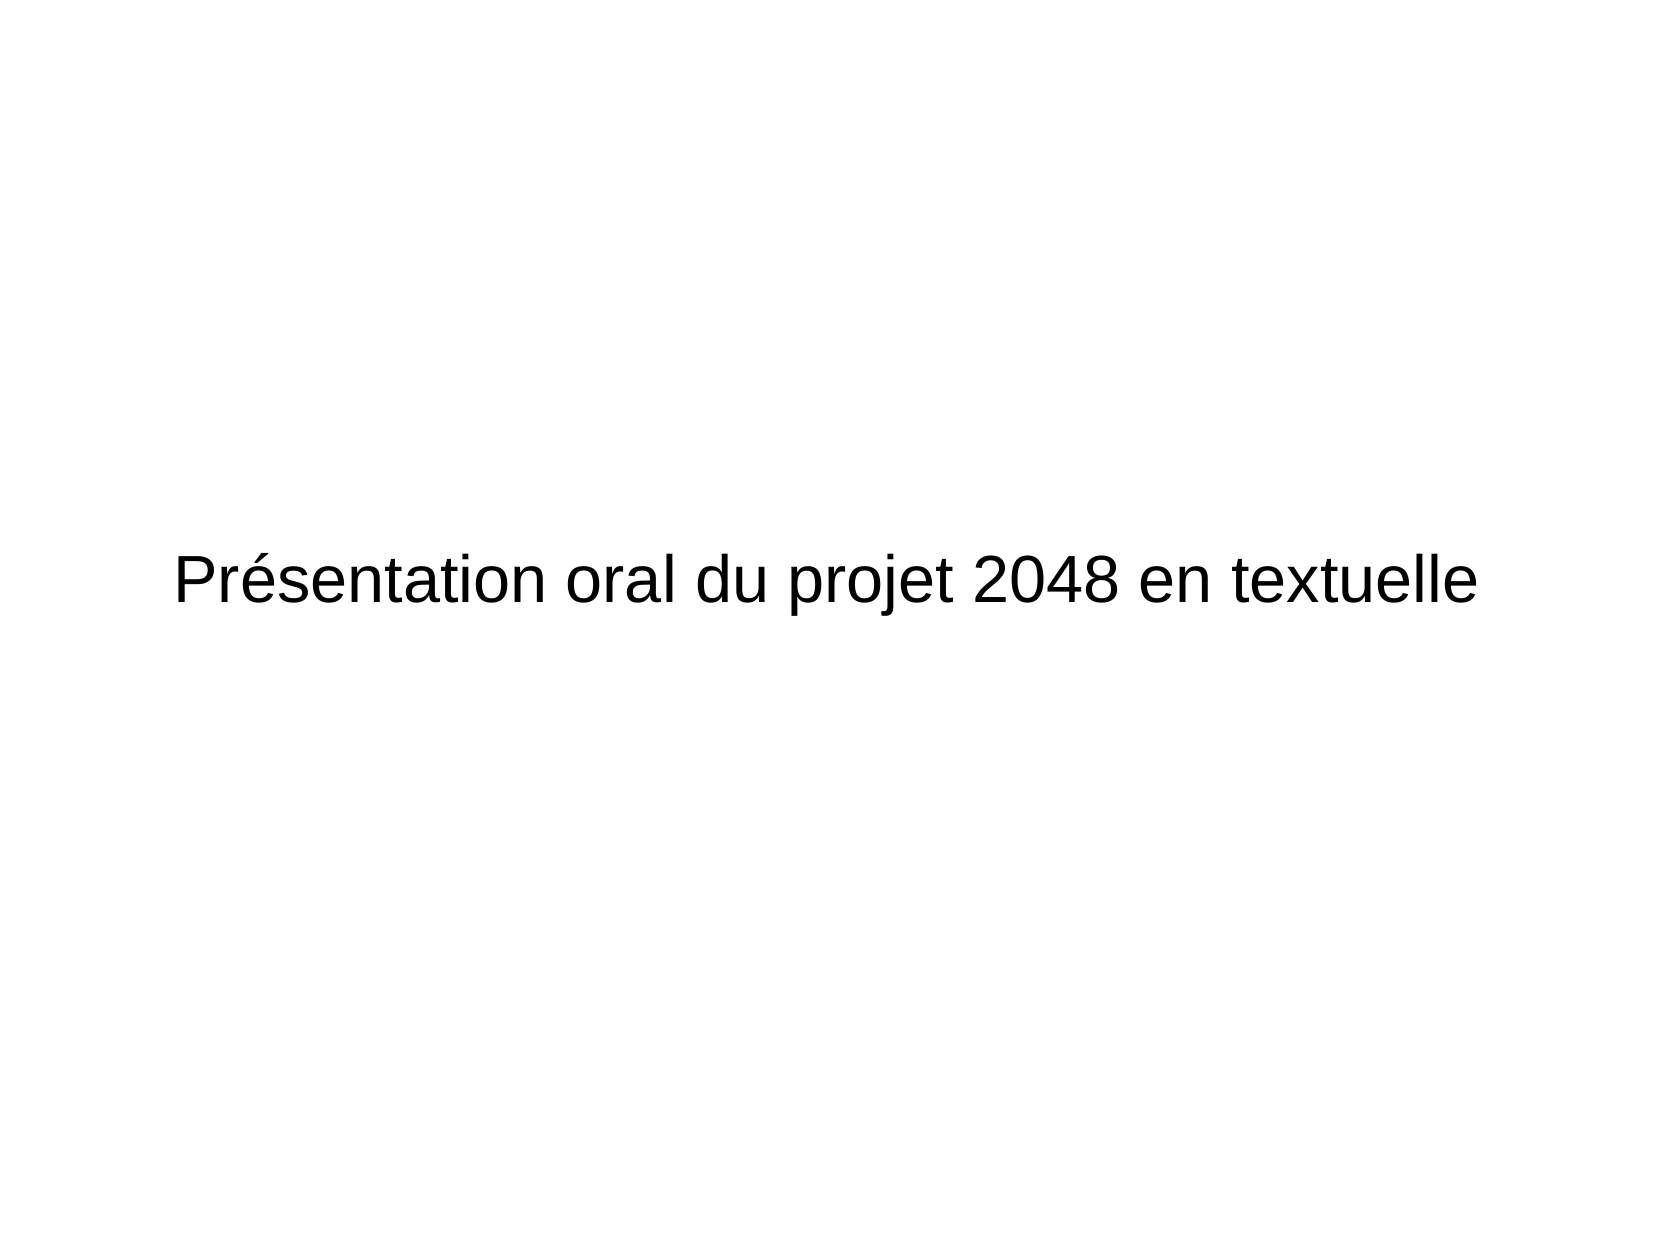

# Présentation oral du projet 2048 en textuelle